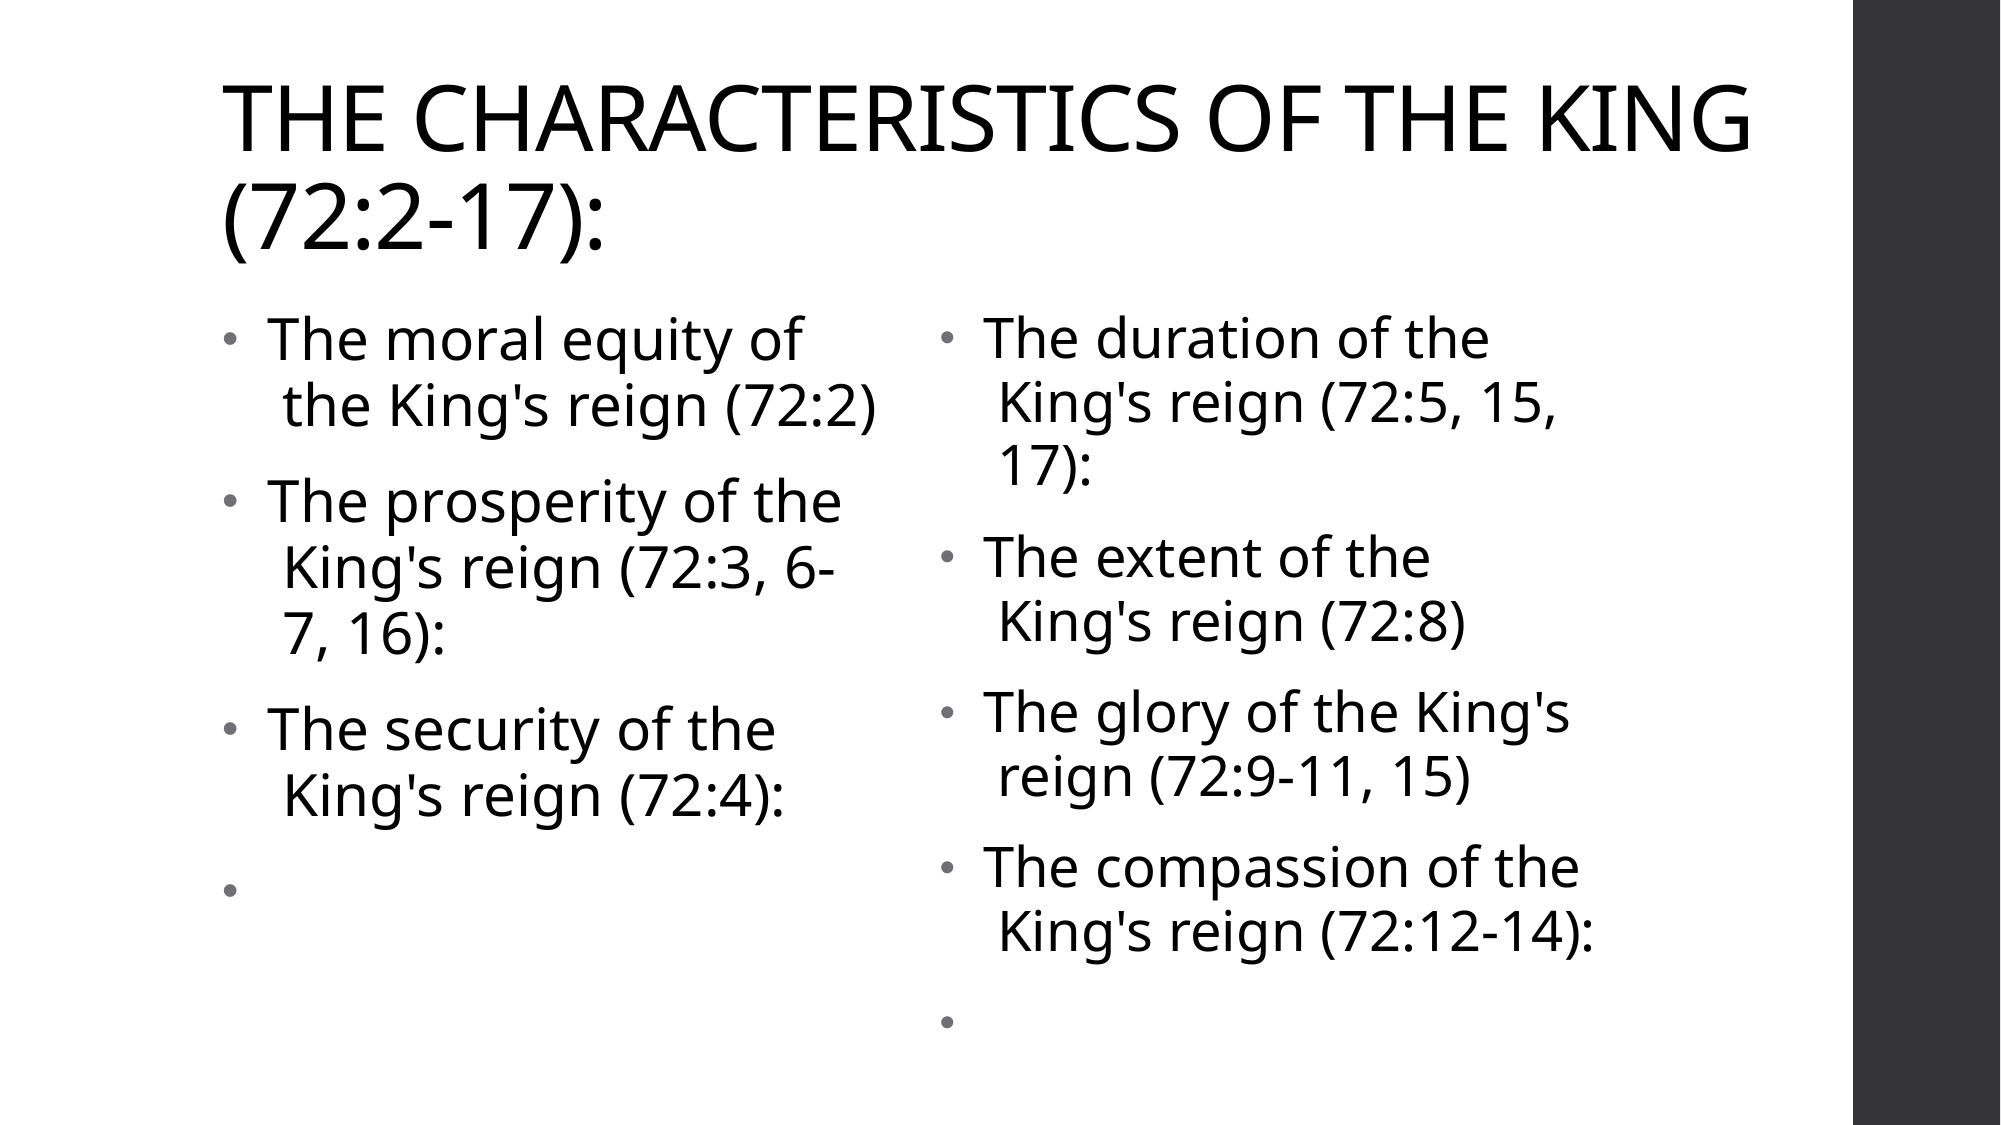

# THE CHARACTERISTICS OF THE KING (72:2-17):
 The moral equity of the King's reign (72:2)
 The prosperity of the King's reign (72:3, 6-7, 16):
 The security of the King's reign (72:4):
 The duration of the King's reign (72:5, 15, 17):
 The extent of the King's reign (72:8)
 The glory of the King's reign (72:9-11, 15)
 The compassion of the King's reign (72:12-14):